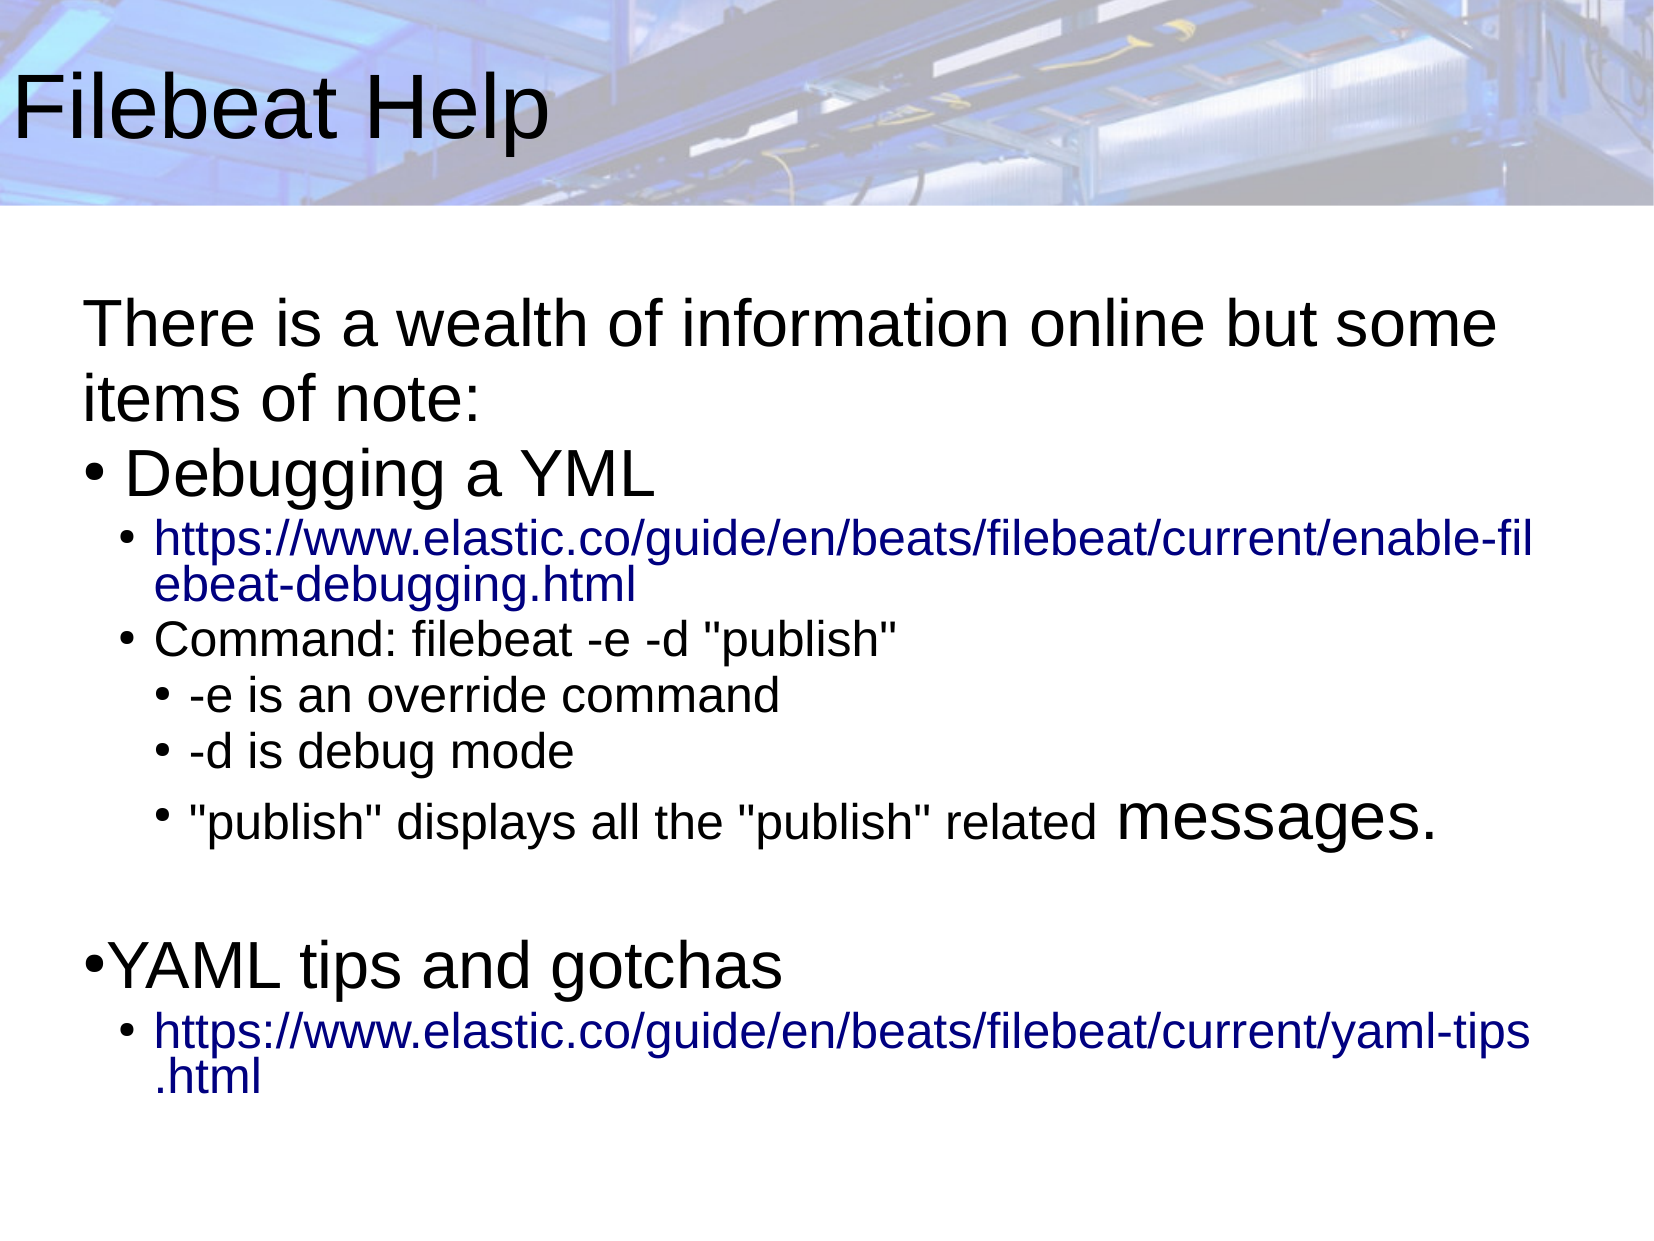

# Filebeat Help
There is a wealth of information online but some items of note:
 Debugging a YML
https://www.elastic.co/guide/en/beats/filebeat/current/enable-filebeat-debugging.html
Command: filebeat -e -d "publish"
-e is an override command
-d is debug mode
"publish" displays all the "publish" related messages.
YAML tips and gotchas
https://www.elastic.co/guide/en/beats/filebeat/current/yaml-tips.html